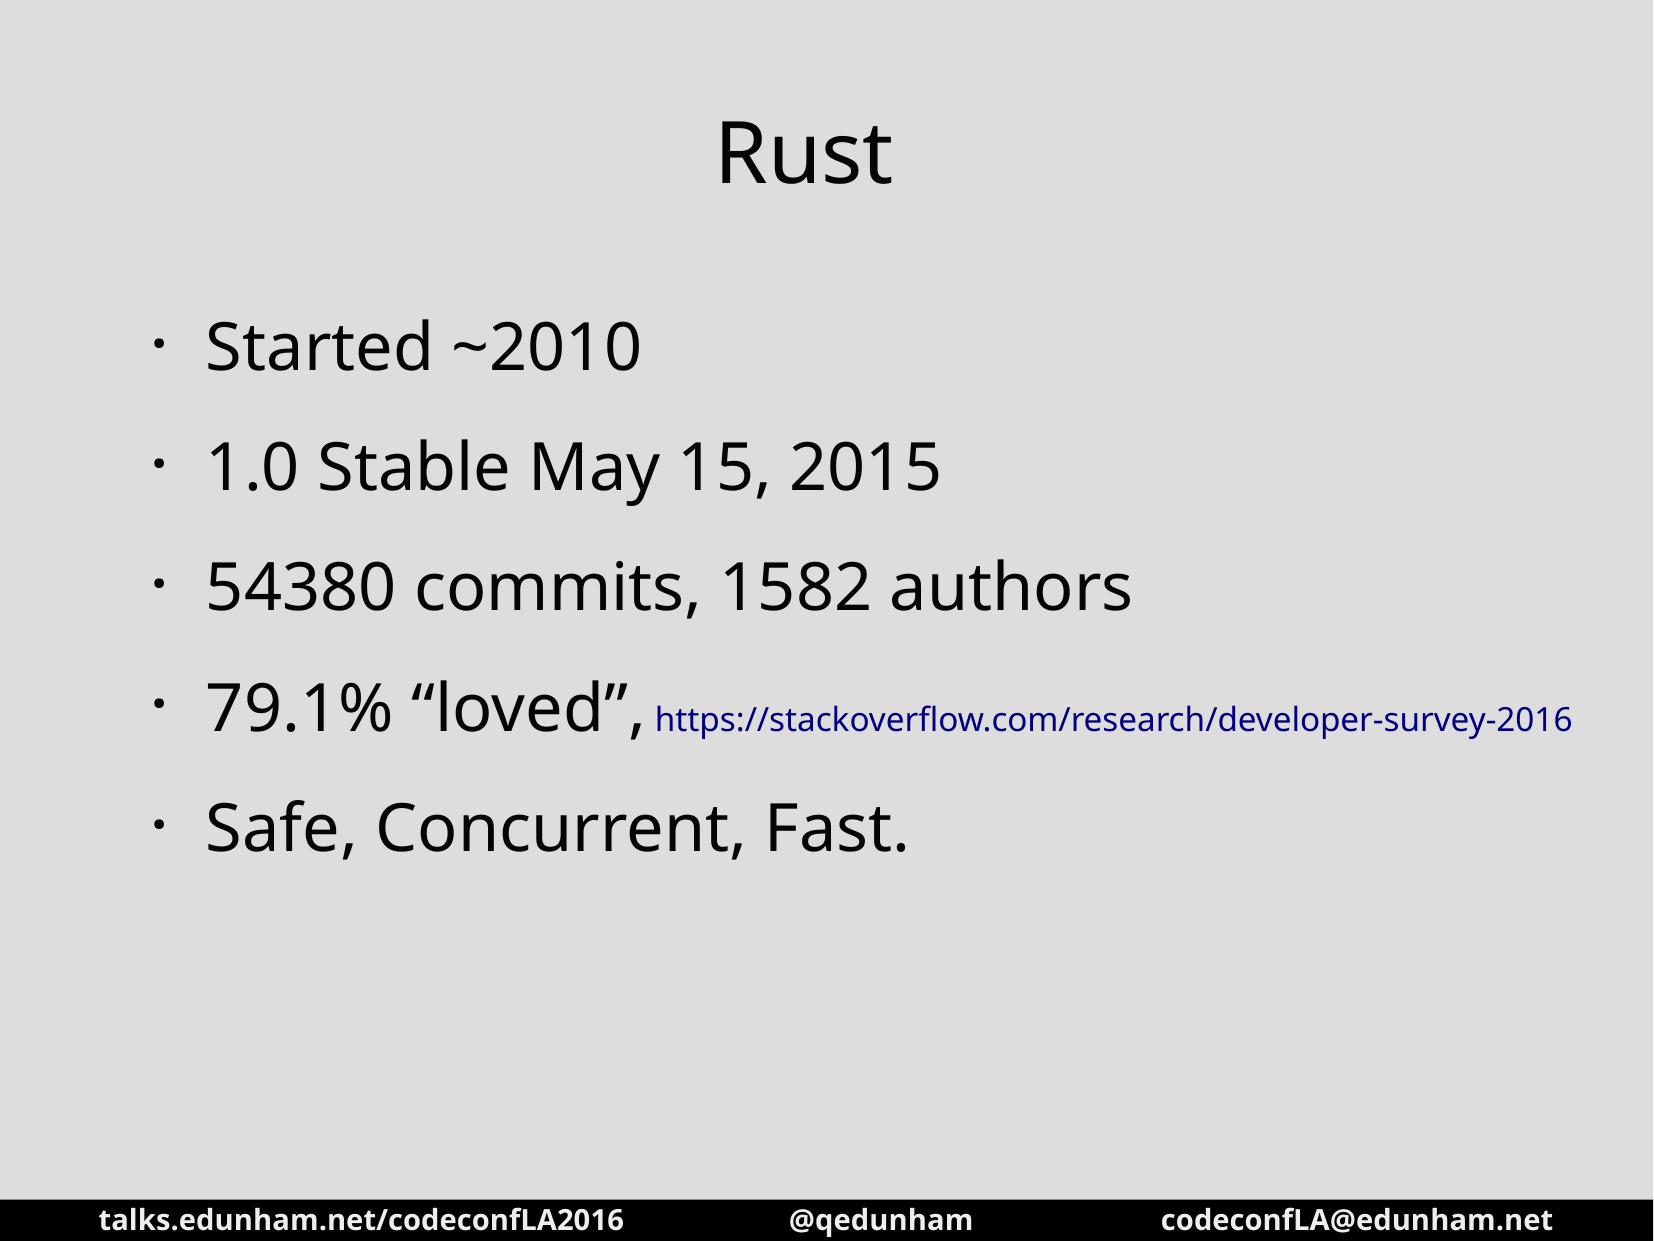

# Rust
Started ~2010
1.0 Stable May 15, 2015
54380 commits, 1582 authors
79.1% “loved”, https://stackoverflow.com/research/developer-survey-2016
Safe, Concurrent, Fast.